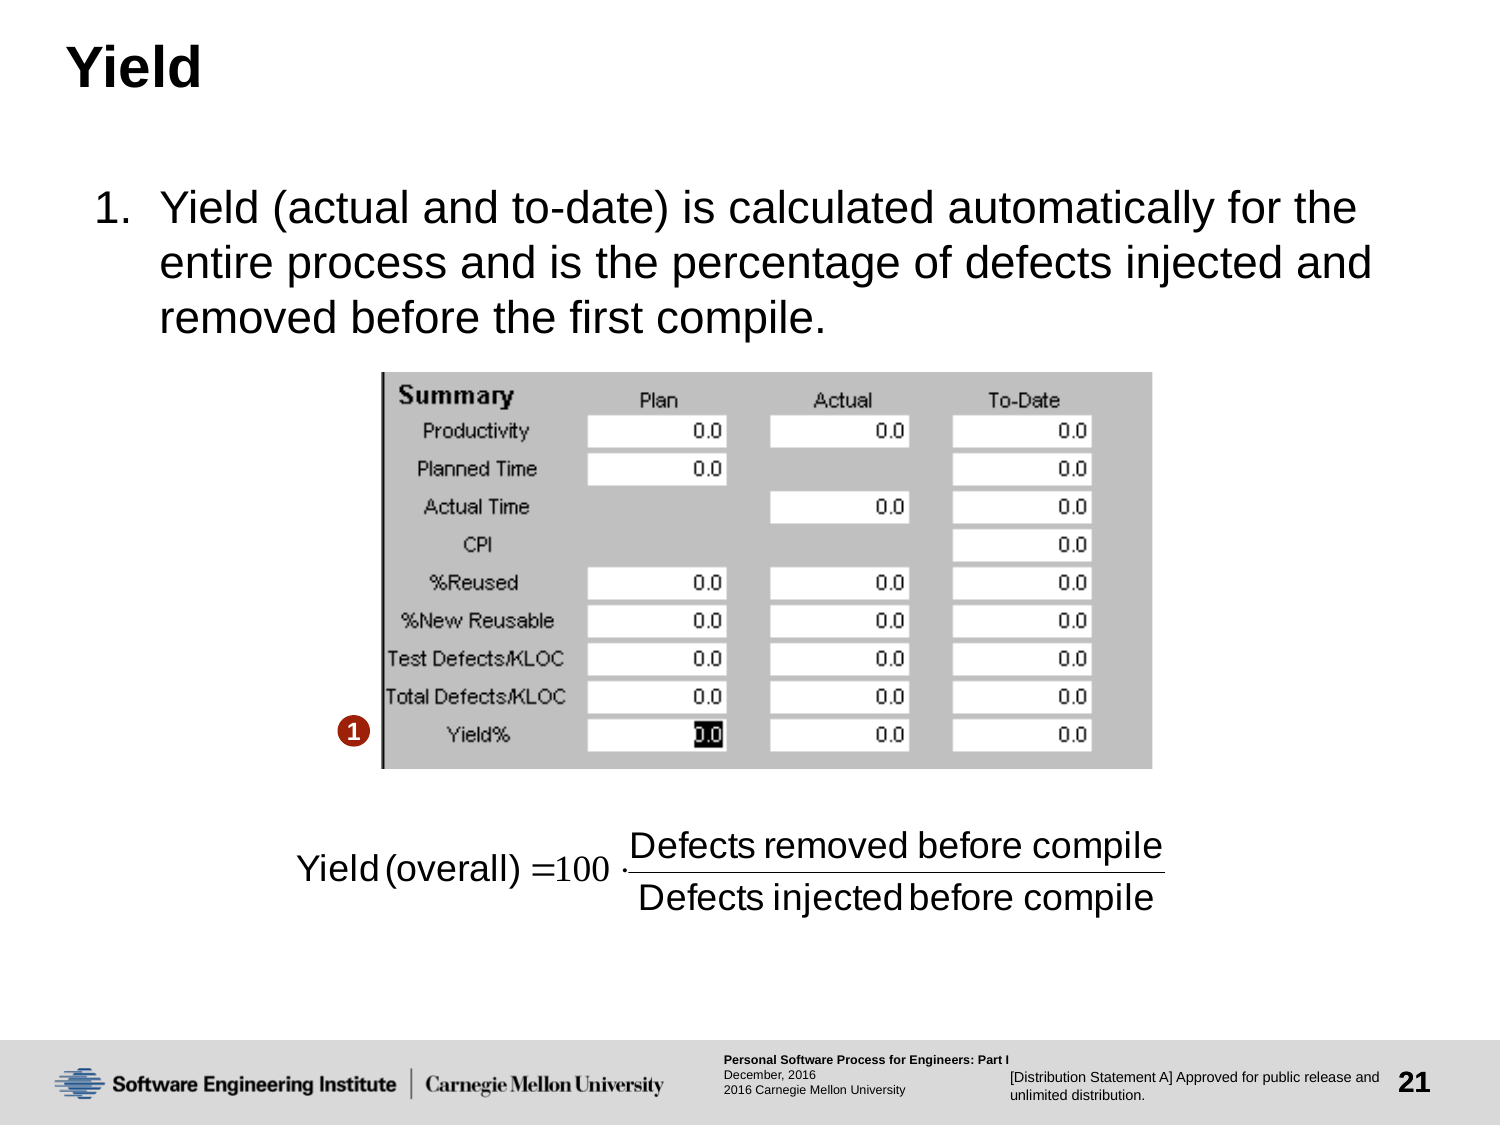

# Yield
Yield (actual and to-date) is calculated automatically for the entire process and is the percentage of defects injected and removed before the first compile.